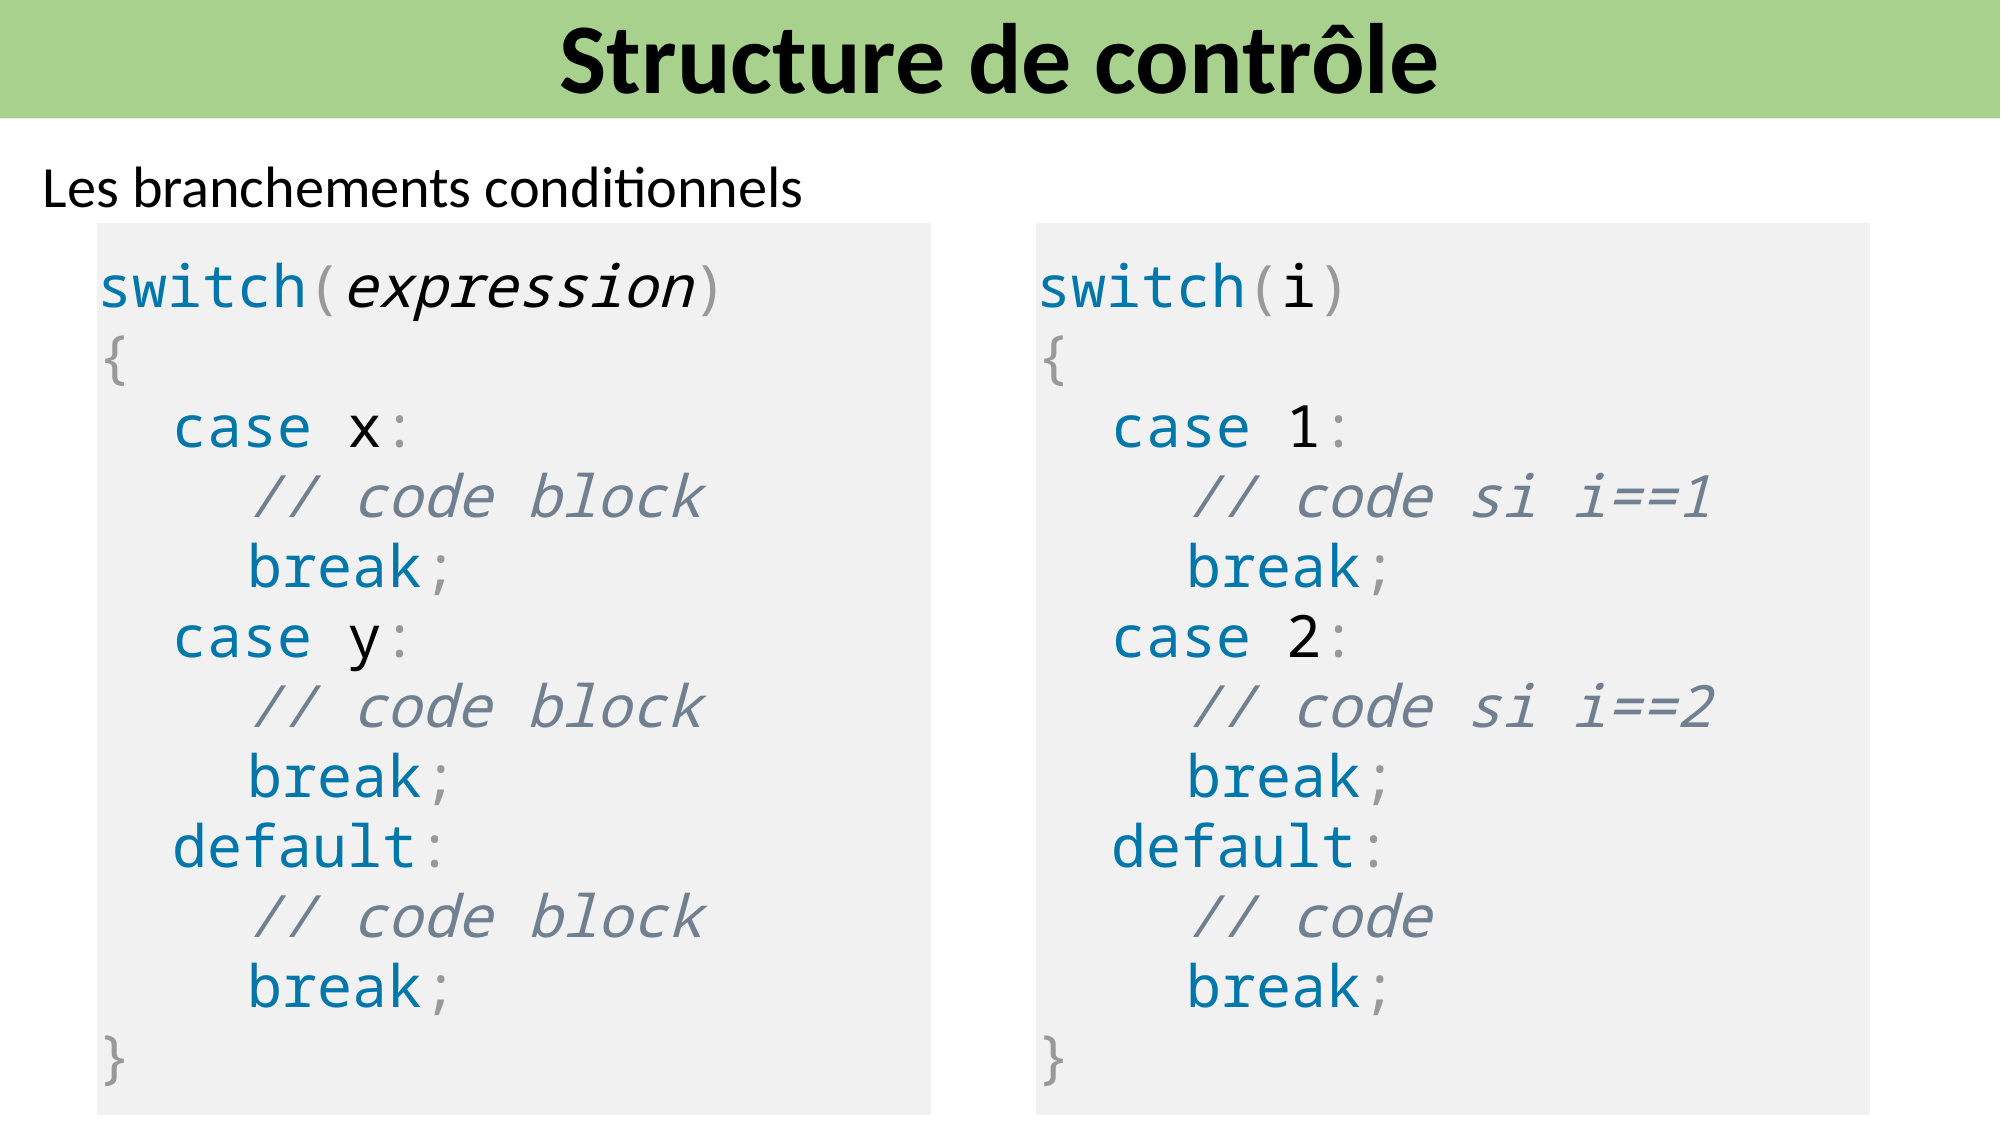

# Structure de contrôle
Les branchements conditionnels
switch(expression)
{
	case x:
		// code block
		break;
	case y:
		// code block
		break;
	default:
		// code block
		break;
}
switch(i)
{
	case 1:
		// code si i==1
		break;
	case 2:
		// code si i==2
		break;
	default:
		// code
		break;
}